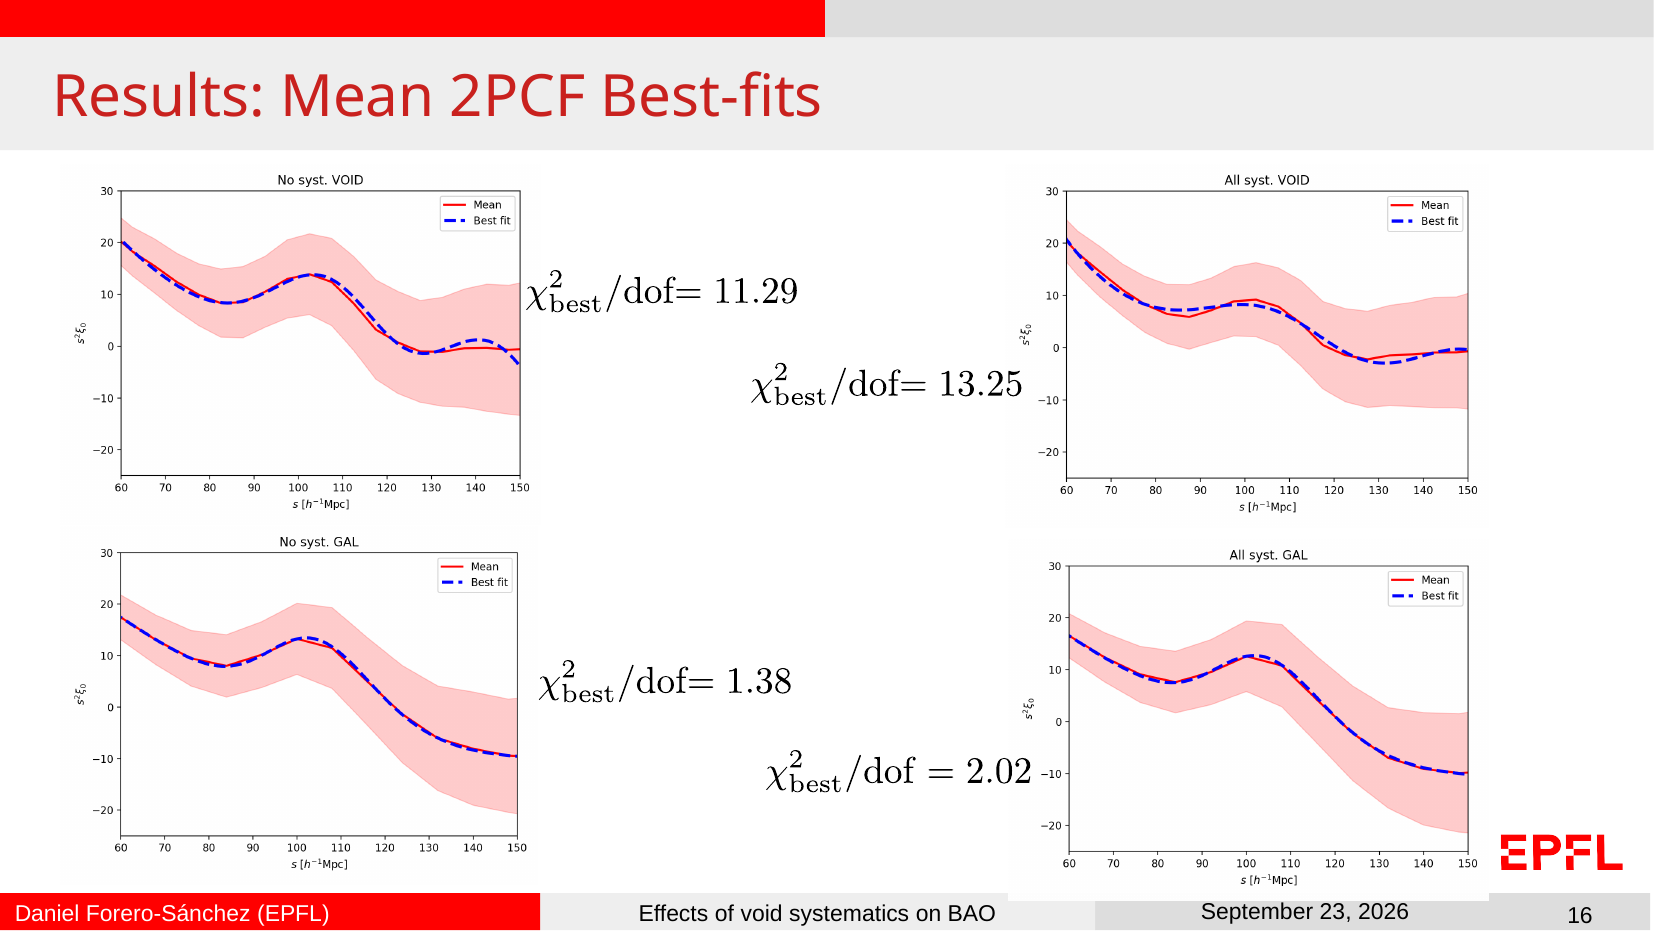

# Results: Mean 2PCF Best-fits
Effects of void systematics on BAO
16